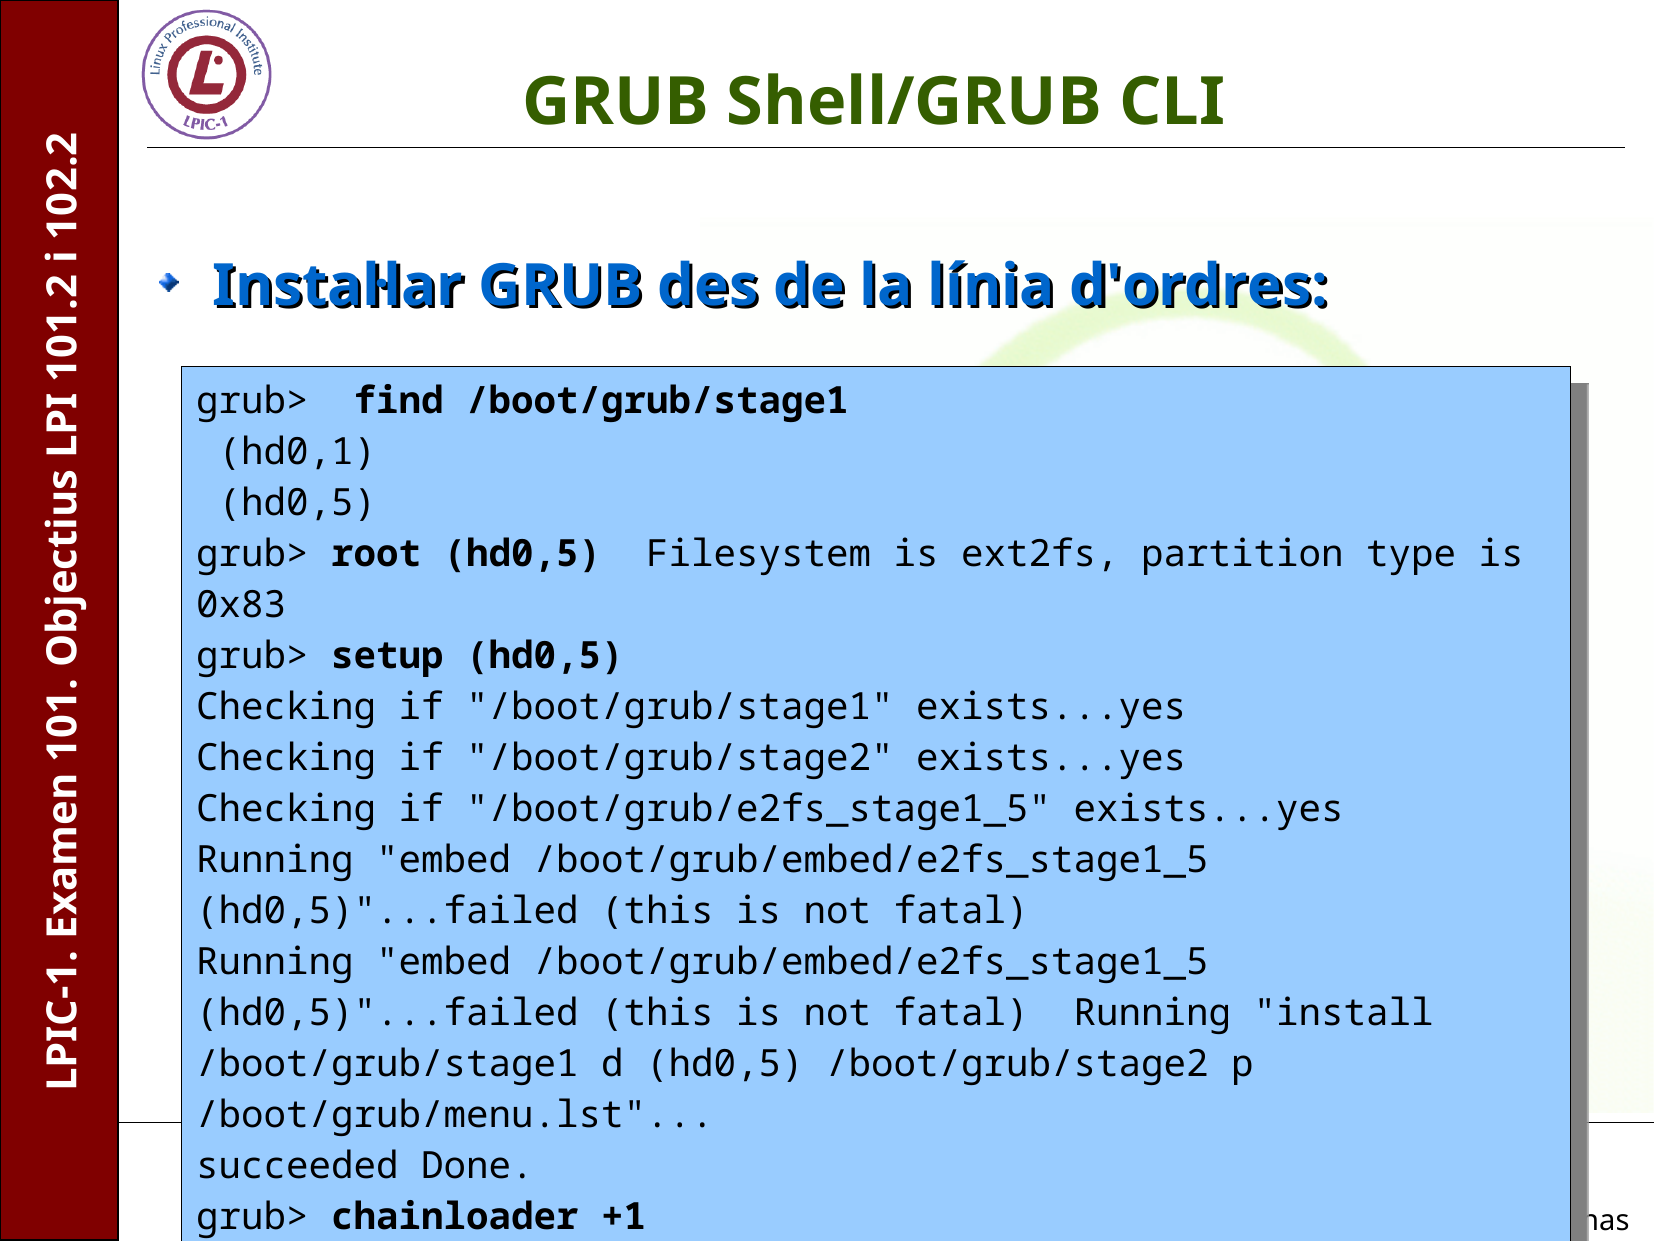

# GRUB Shell/GRUB CLI
Instal·lar GRUB des de la línia d'ordres:
grub> find /boot/grub/stage1
 (hd0,1)
 (hd0,5)
grub> root (hd0,5) Filesystem is ext2fs, partition type is 0x83
grub> setup (hd0,5)
Checking if "/boot/grub/stage1" exists...yes
Checking if "/boot/grub/stage2" exists...yes
Checking if "/boot/grub/e2fs_stage1_5" exists...yes
Running "embed /boot/grub/embed/e2fs_stage1_5 (hd0,5)"...failed (this is not fatal)
Running "embed /boot/grub/embed/e2fs_stage1_5 (hd0,5)"...failed (this is not fatal) Running "install /boot/grub/stage1 d (hd0,5) /boot/grub/stage2 p /boot/grub/menu.lst"...
succeeded Done.
grub> chainloader +1
grub> boot